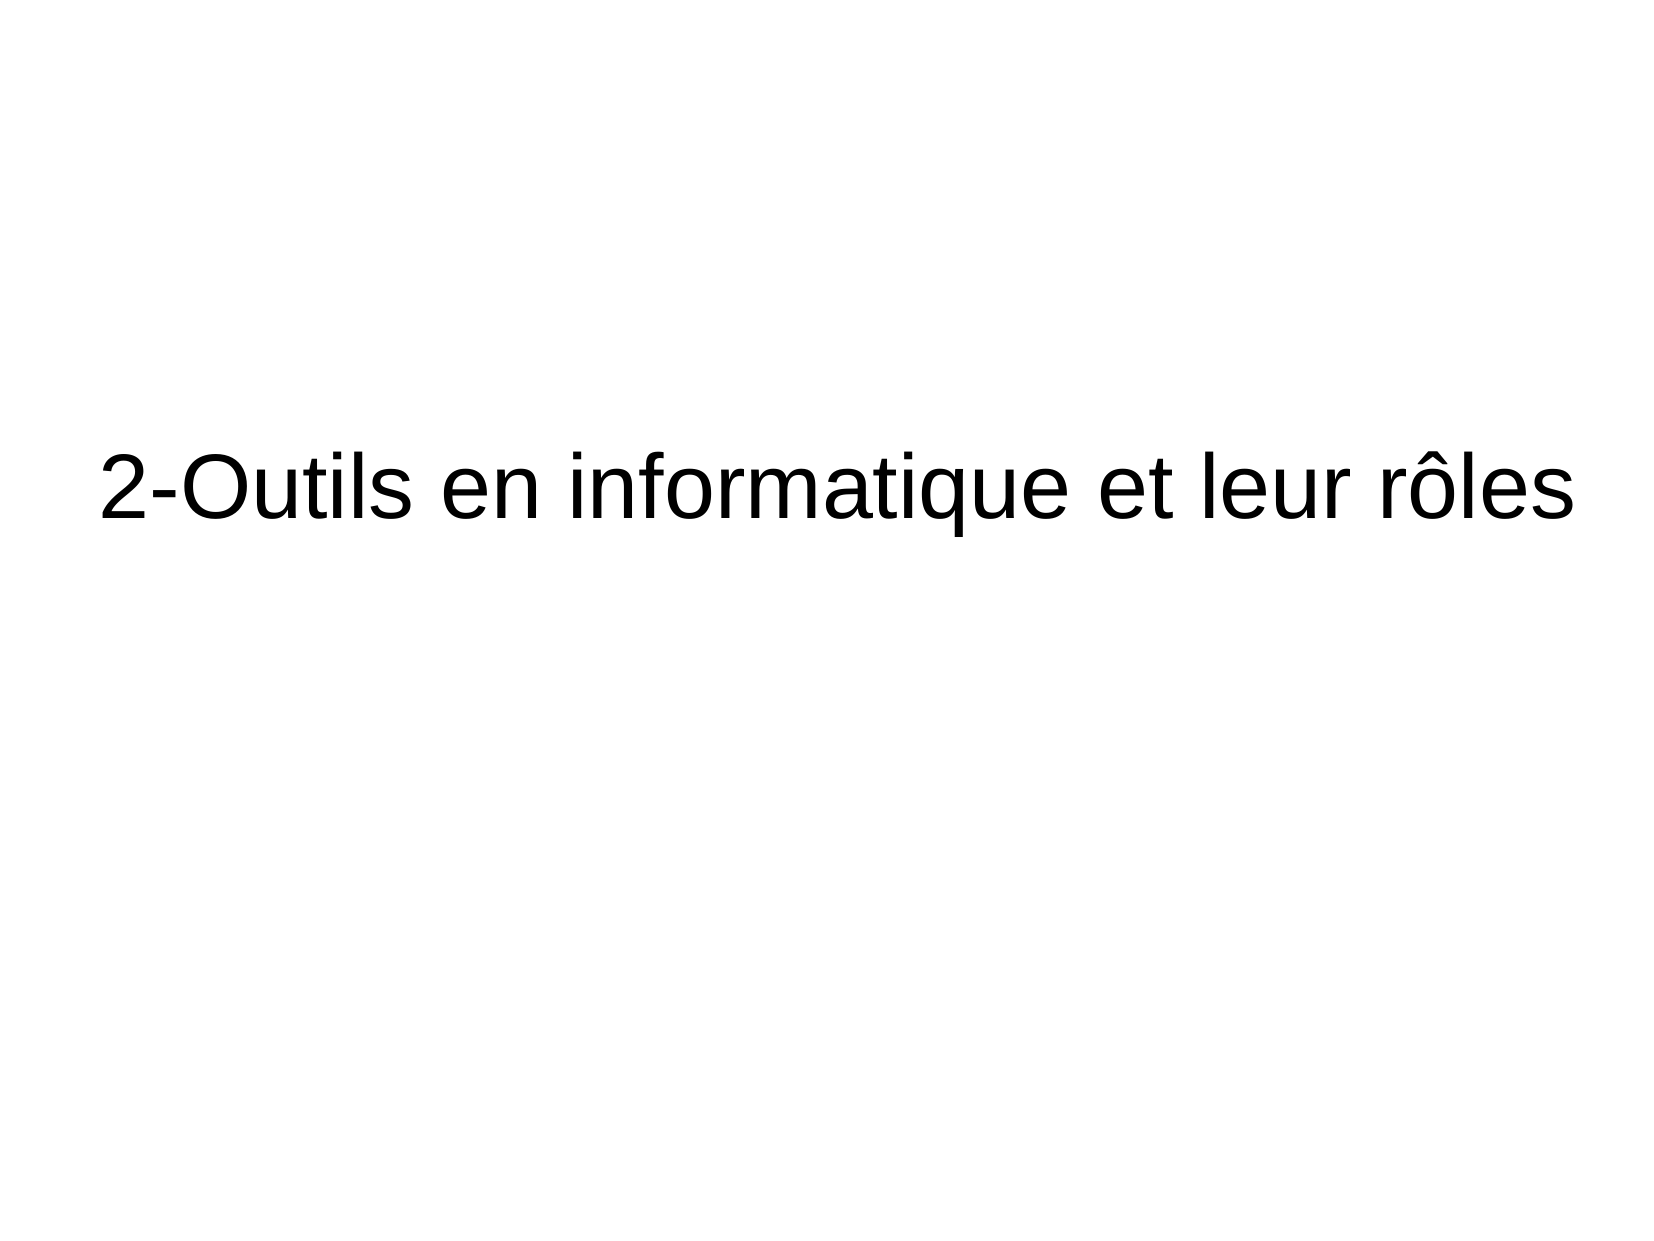

# 2-Outils en informatique et leur rôles